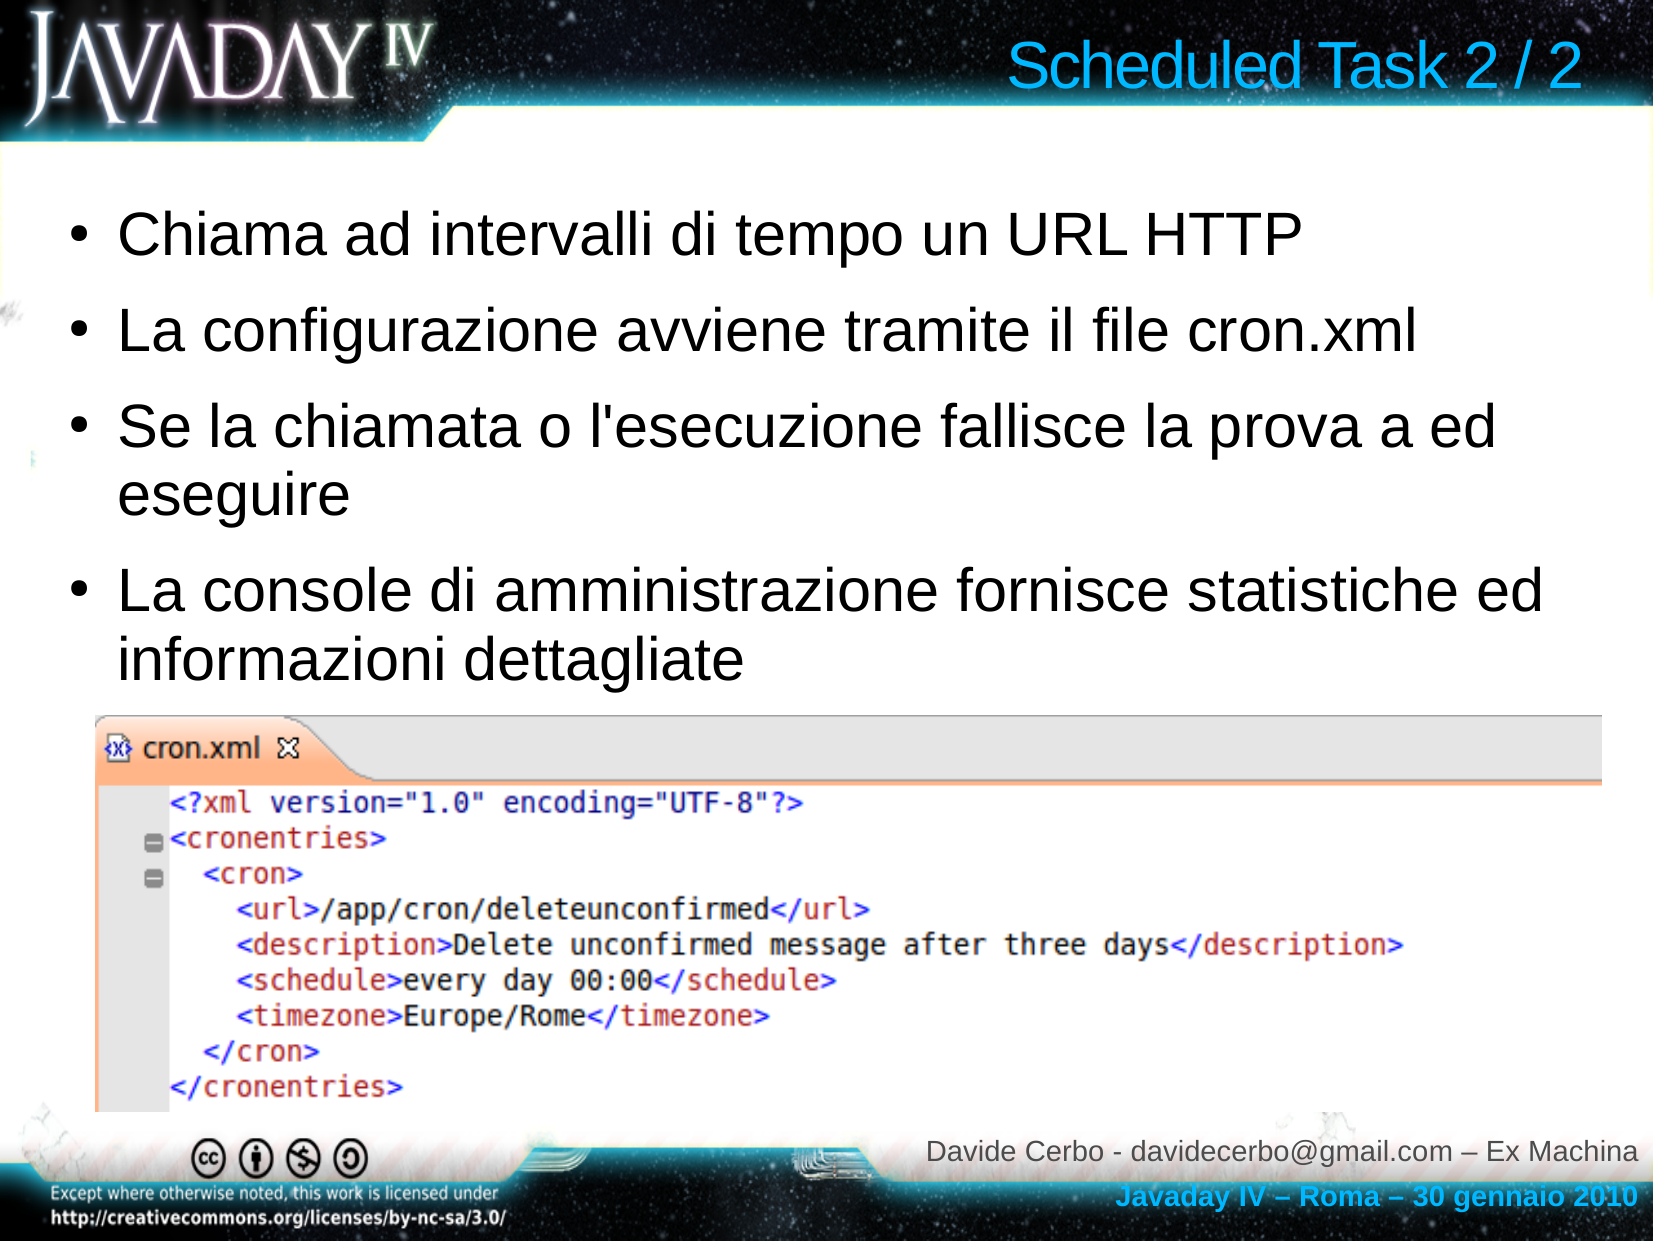

# Scheduled Task 2 / 2
Chiama ad intervalli di tempo un URL HTTP
La configurazione avviene tramite il file cron.xml
Se la chiamata o l'esecuzione fallisce la prova a ed eseguire
La console di amministrazione fornisce statistiche ed informazioni dettagliate